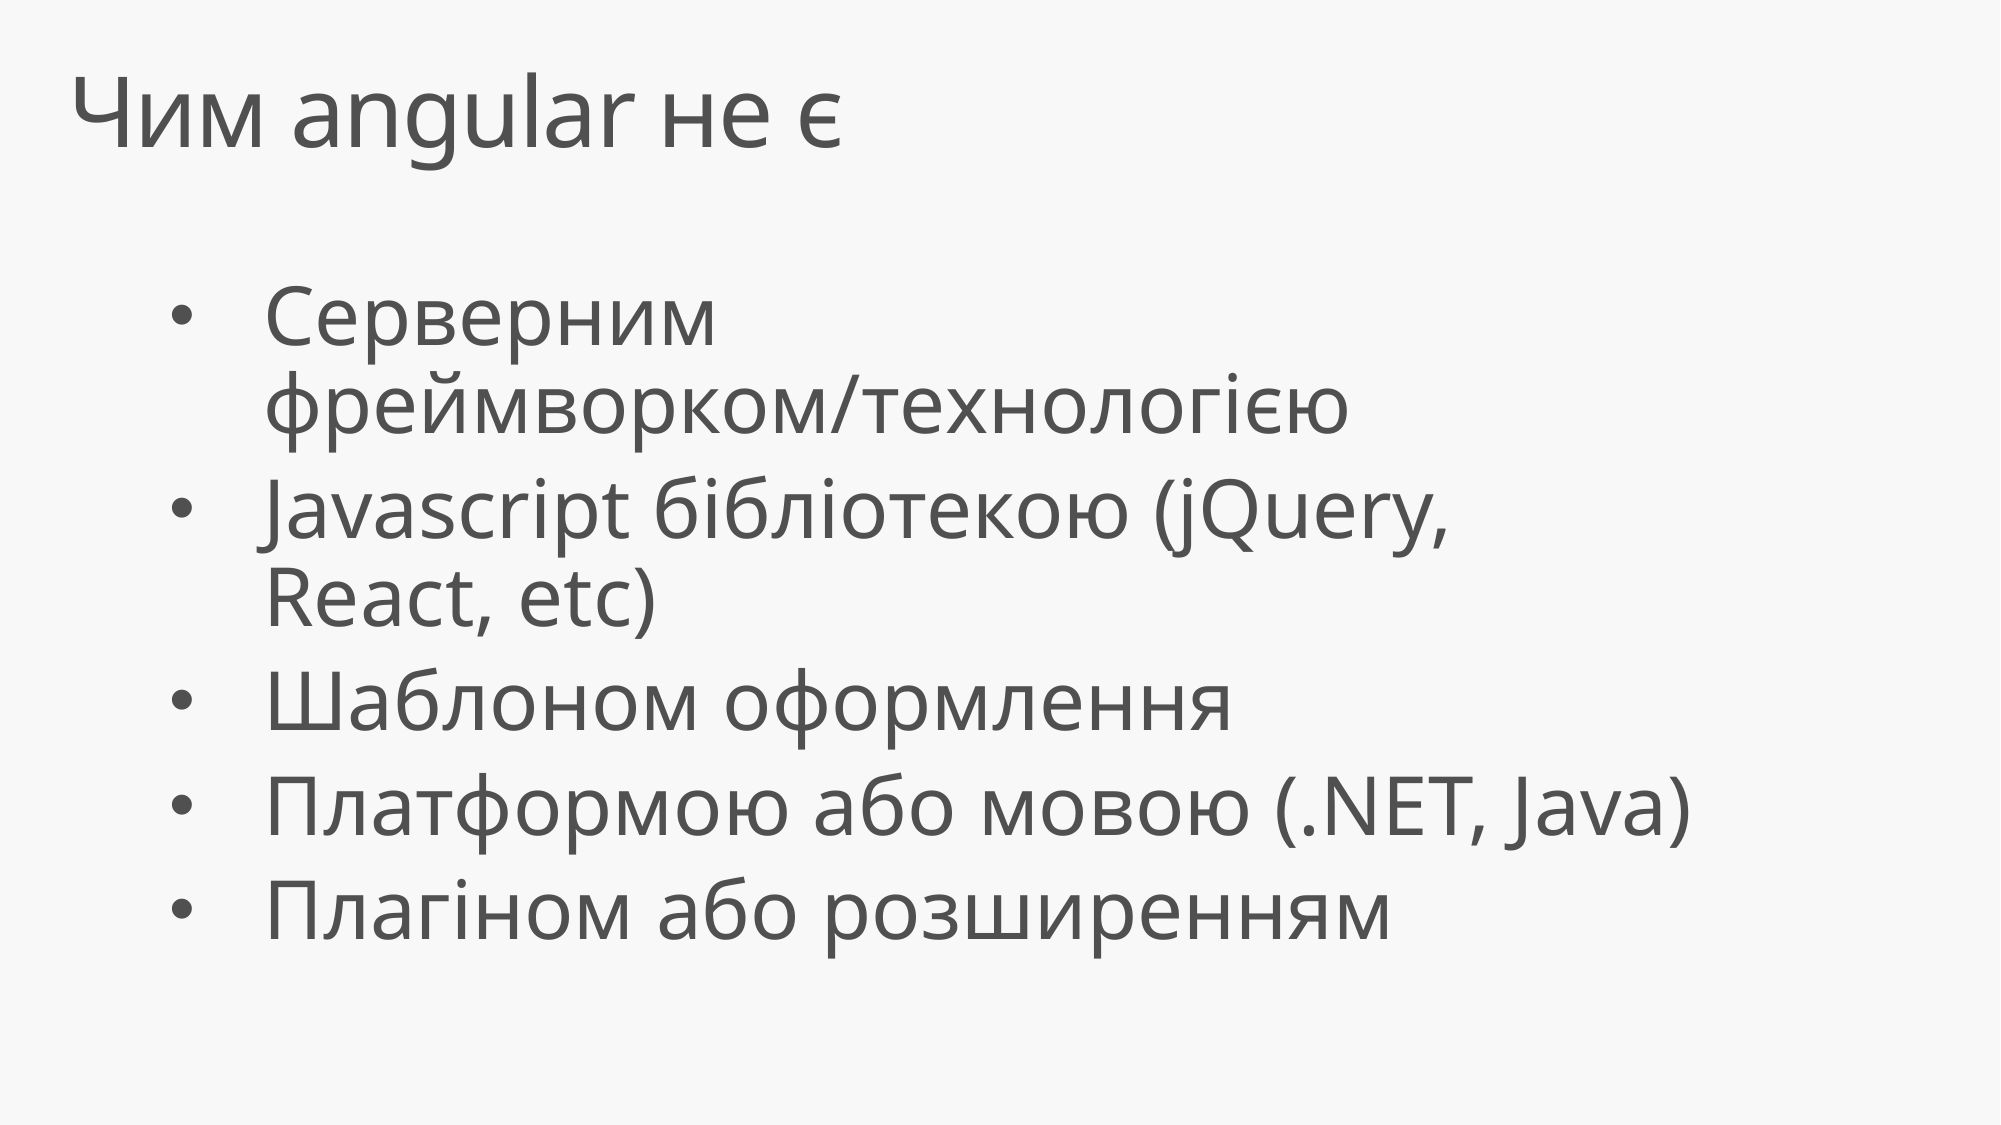

# Чим angular не є
Серверним фреймворком/технологією
Javascript бібліотекою (jQuery, React, etc)
Шаблоном оформлення
Платформою або мовою (.NET, Java)
Плагіном або розширенням